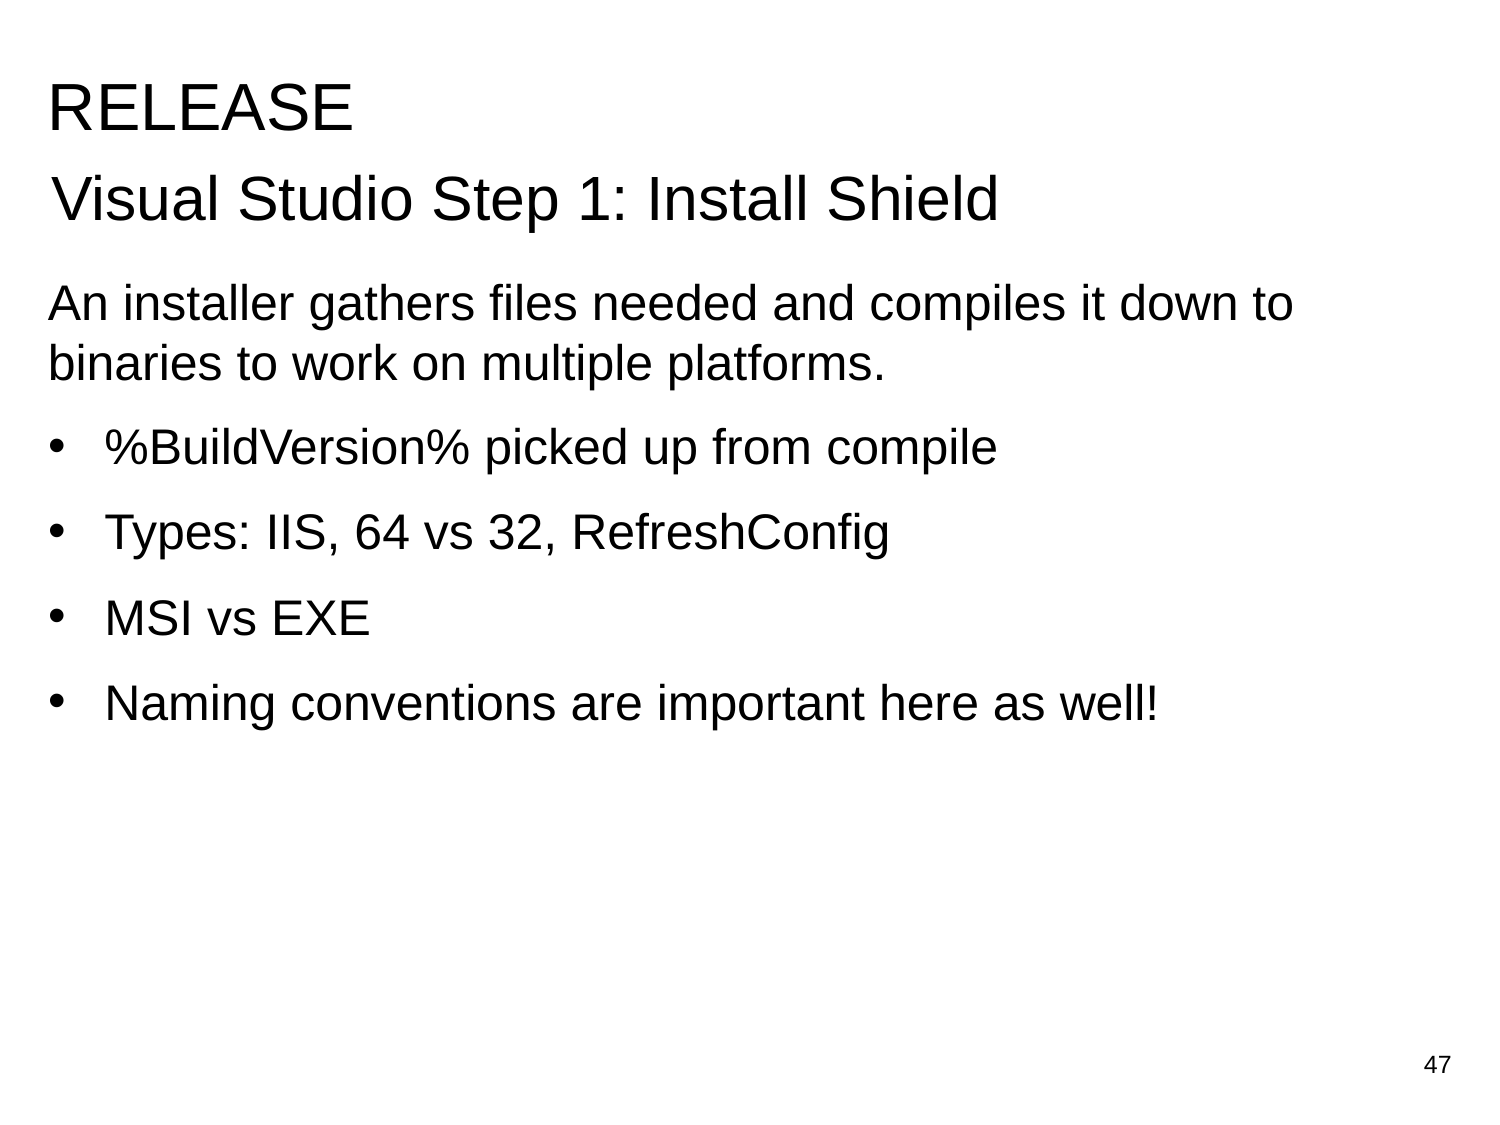

# Release
Visual Studio Step 1: Install Shield
An installer gathers files needed and compiles it down to binaries to work on multiple platforms.
%BuildVersion% picked up from compile
Types: IIS, 64 vs 32, RefreshConfig
MSI vs EXE
Naming conventions are important here as well!